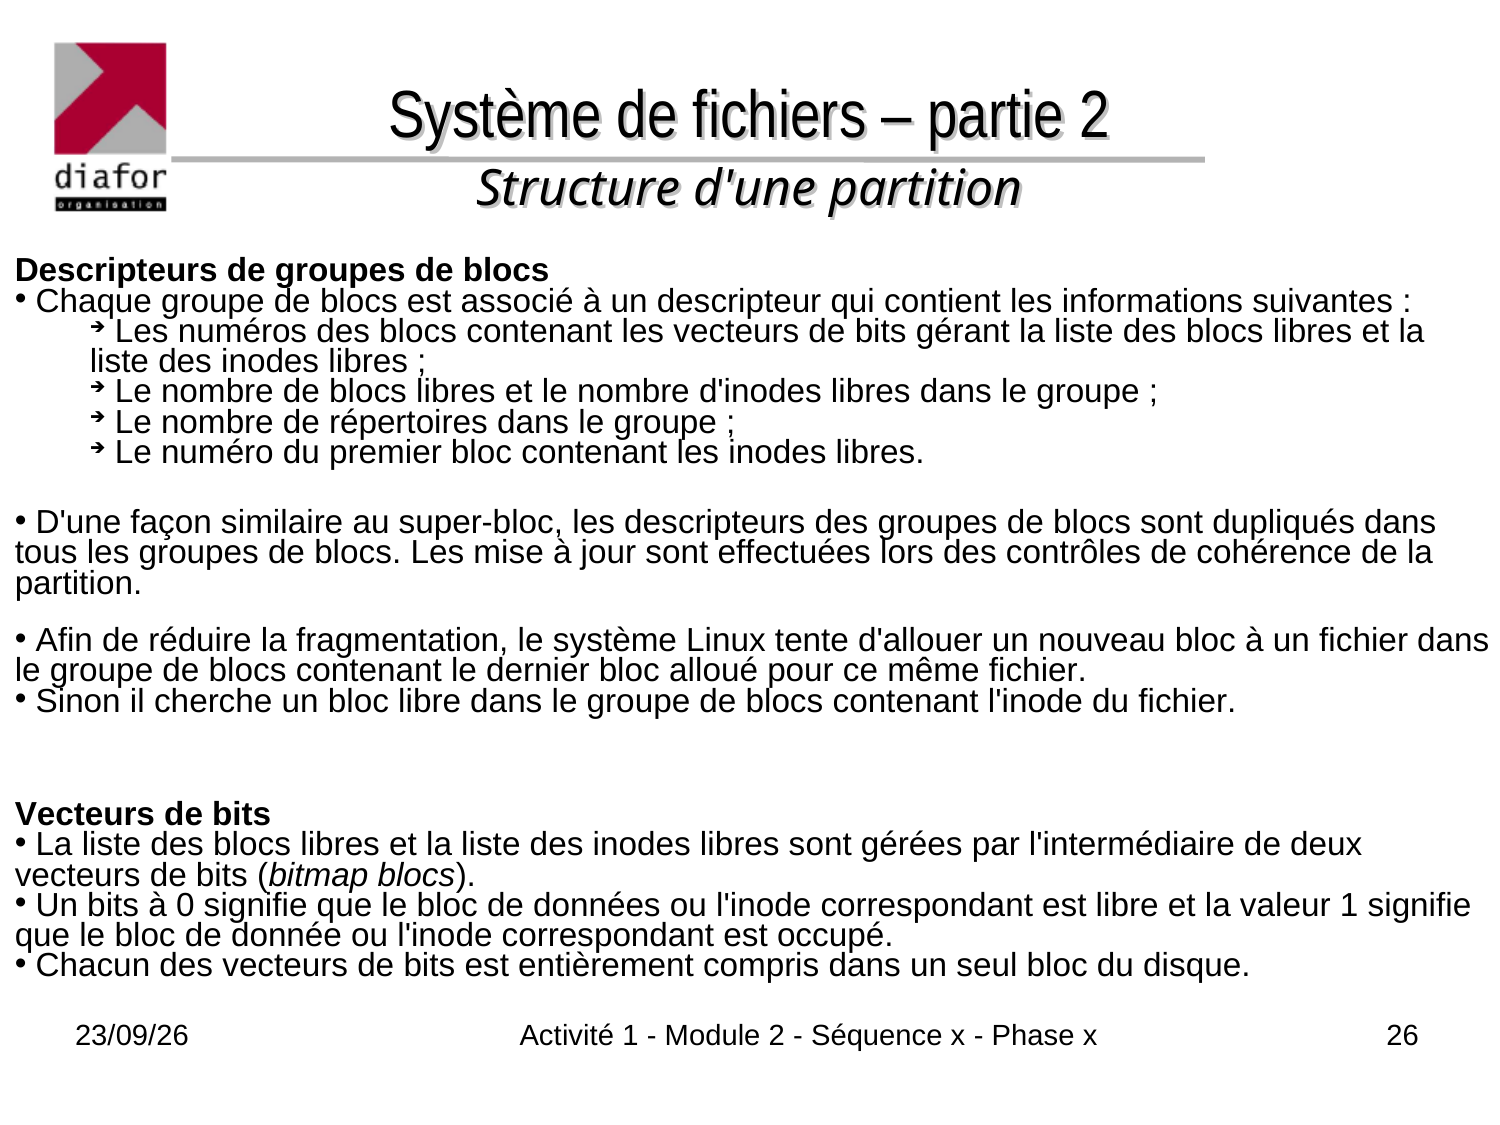

# Système de fichiers – partie 2 Structure d'une partition
Descripteurs de groupes de blocs
 Chaque groupe de blocs est associé à un descripteur qui contient les informations suivantes :
 Les numéros des blocs contenant les vecteurs de bits gérant la liste des blocs libres et la
liste des inodes libres ;
 Le nombre de blocs libres et le nombre d'inodes libres dans le groupe ;
 Le nombre de répertoires dans le groupe ;
 Le numéro du premier bloc contenant les inodes libres.
 D'une façon similaire au super-bloc, les descripteurs des groupes de blocs sont dupliqués dans
tous les groupes de blocs. Les mise à jour sont effectuées lors des contrôles de cohérence de la
partition.
 Afin de réduire la fragmentation, le système Linux tente d'allouer un nouveau bloc à un fichier dans
le groupe de blocs contenant le dernier bloc alloué pour ce même fichier.
 Sinon il cherche un bloc libre dans le groupe de blocs contenant l'inode du fichier.
Vecteurs de bits
 La liste des blocs libres et la liste des inodes libres sont gérées par l'intermédiaire de deux
vecteurs de bits (bitmap blocs).
 Un bits à 0 signifie que le bloc de données ou l'inode correspondant est libre et la valeur 1 signifie
que le bloc de donnée ou l'inode correspondant est occupé.
 Chacun des vecteurs de bits est entièrement compris dans un seul bloc du disque.
Activité 1 - Module 2 - Séquence x - Phase x
26